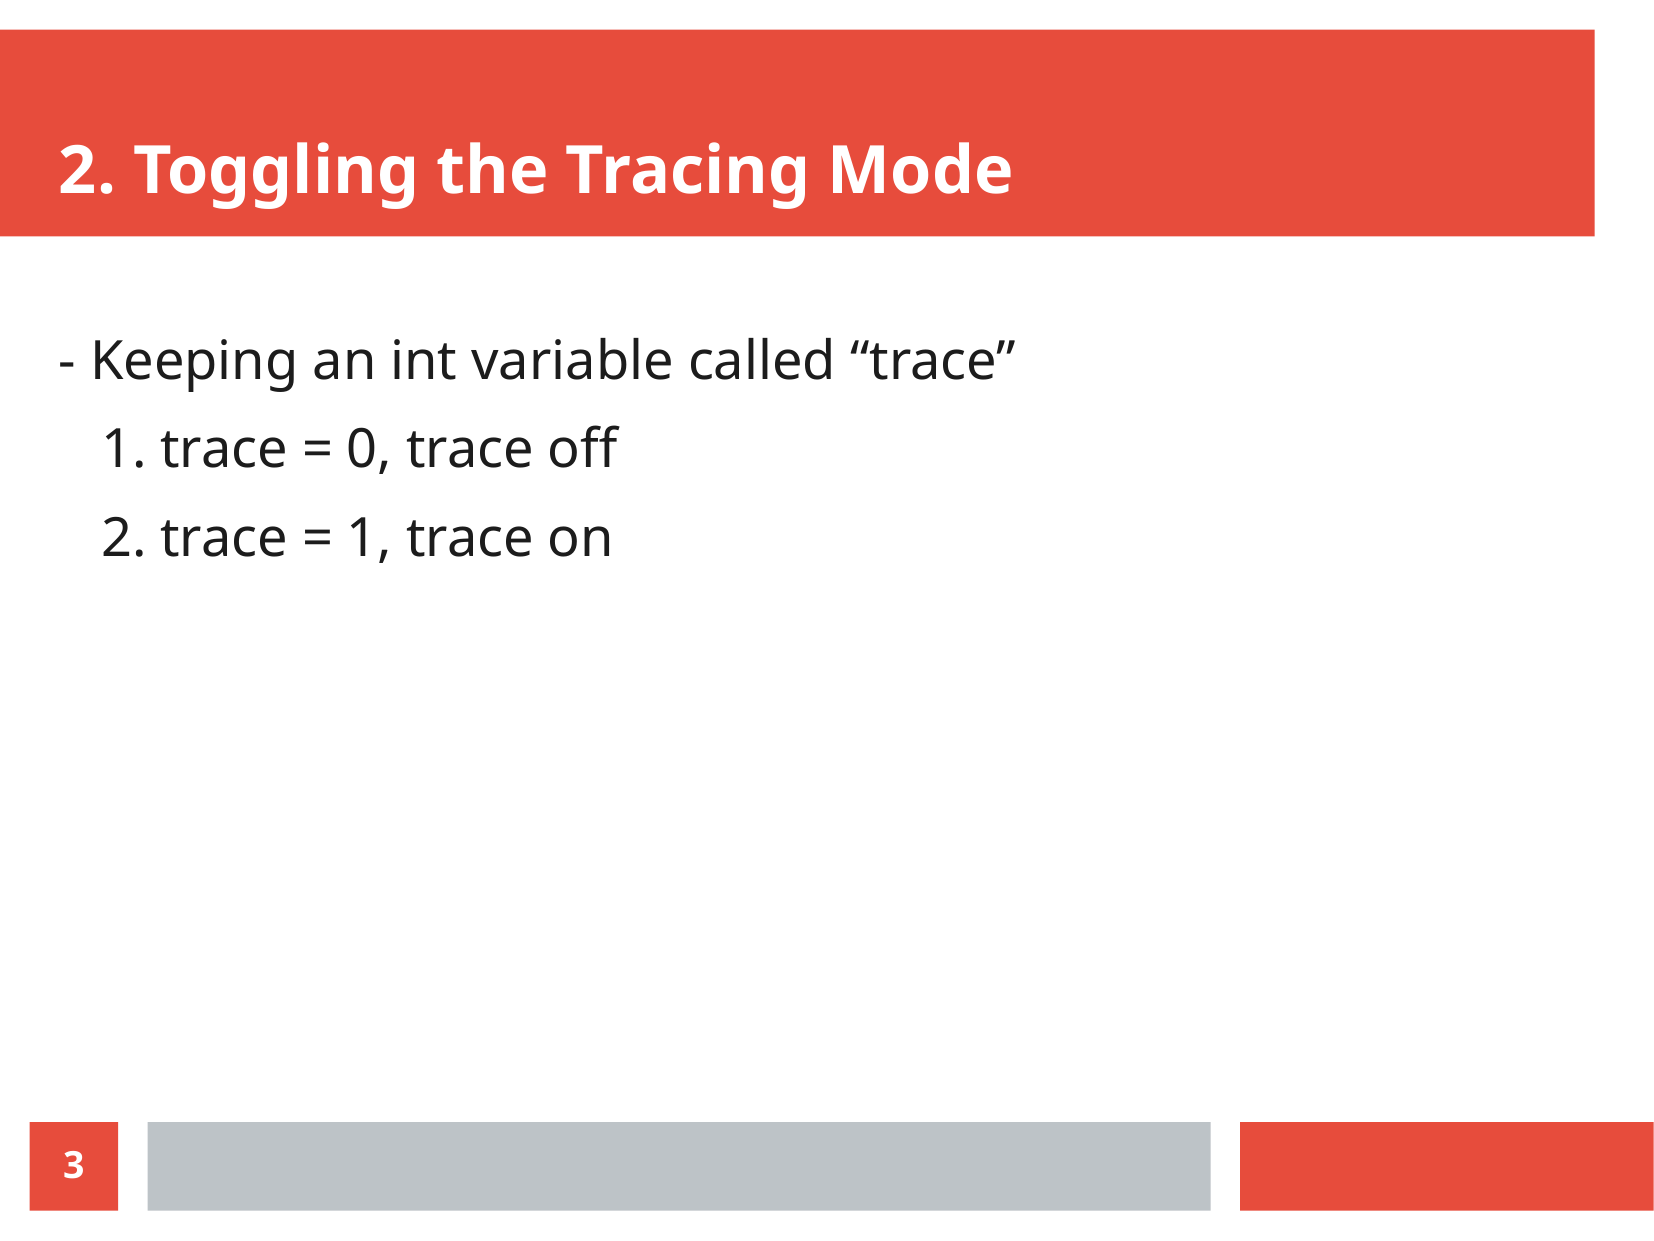

# 2. Toggling the Tracing Mode
- Keeping an int variable called “trace”
 1. trace = 0, trace off
 2. trace = 1, trace on